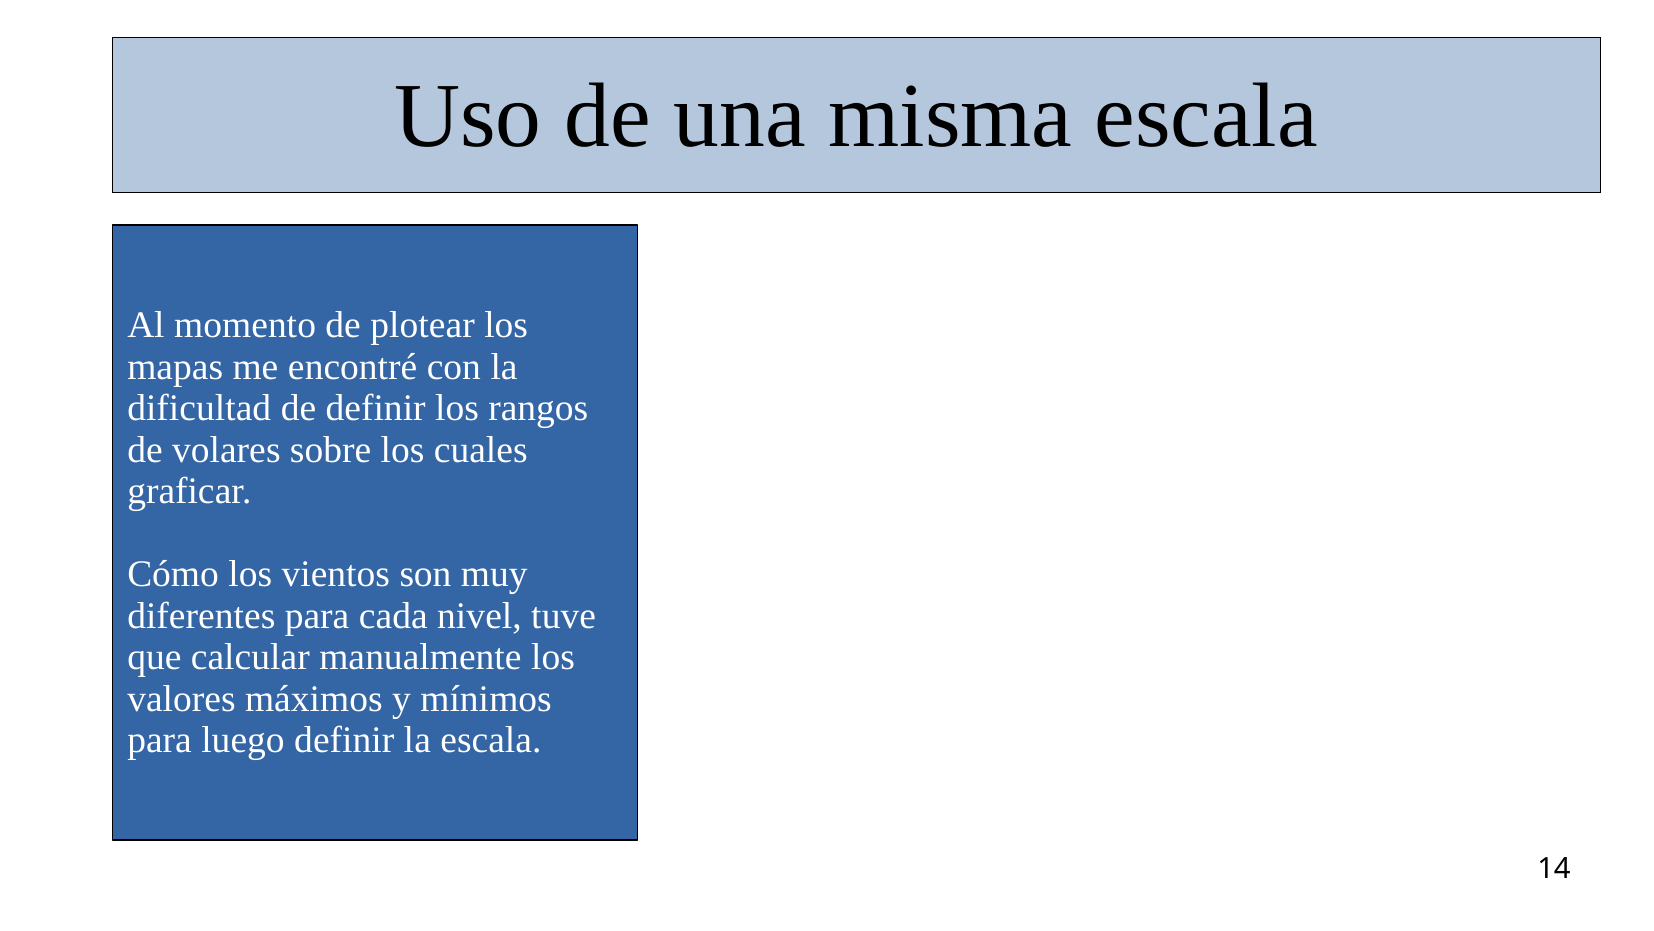

# Uso de una misma escala
Al momento de plotear los mapas me encontré con la dificultad de definir los rangos de volares sobre los cuales graficar.
Cómo los vientos son muy diferentes para cada nivel, tuve que calcular manualmente los valores máximos y mínimos para luego definir la escala.
14